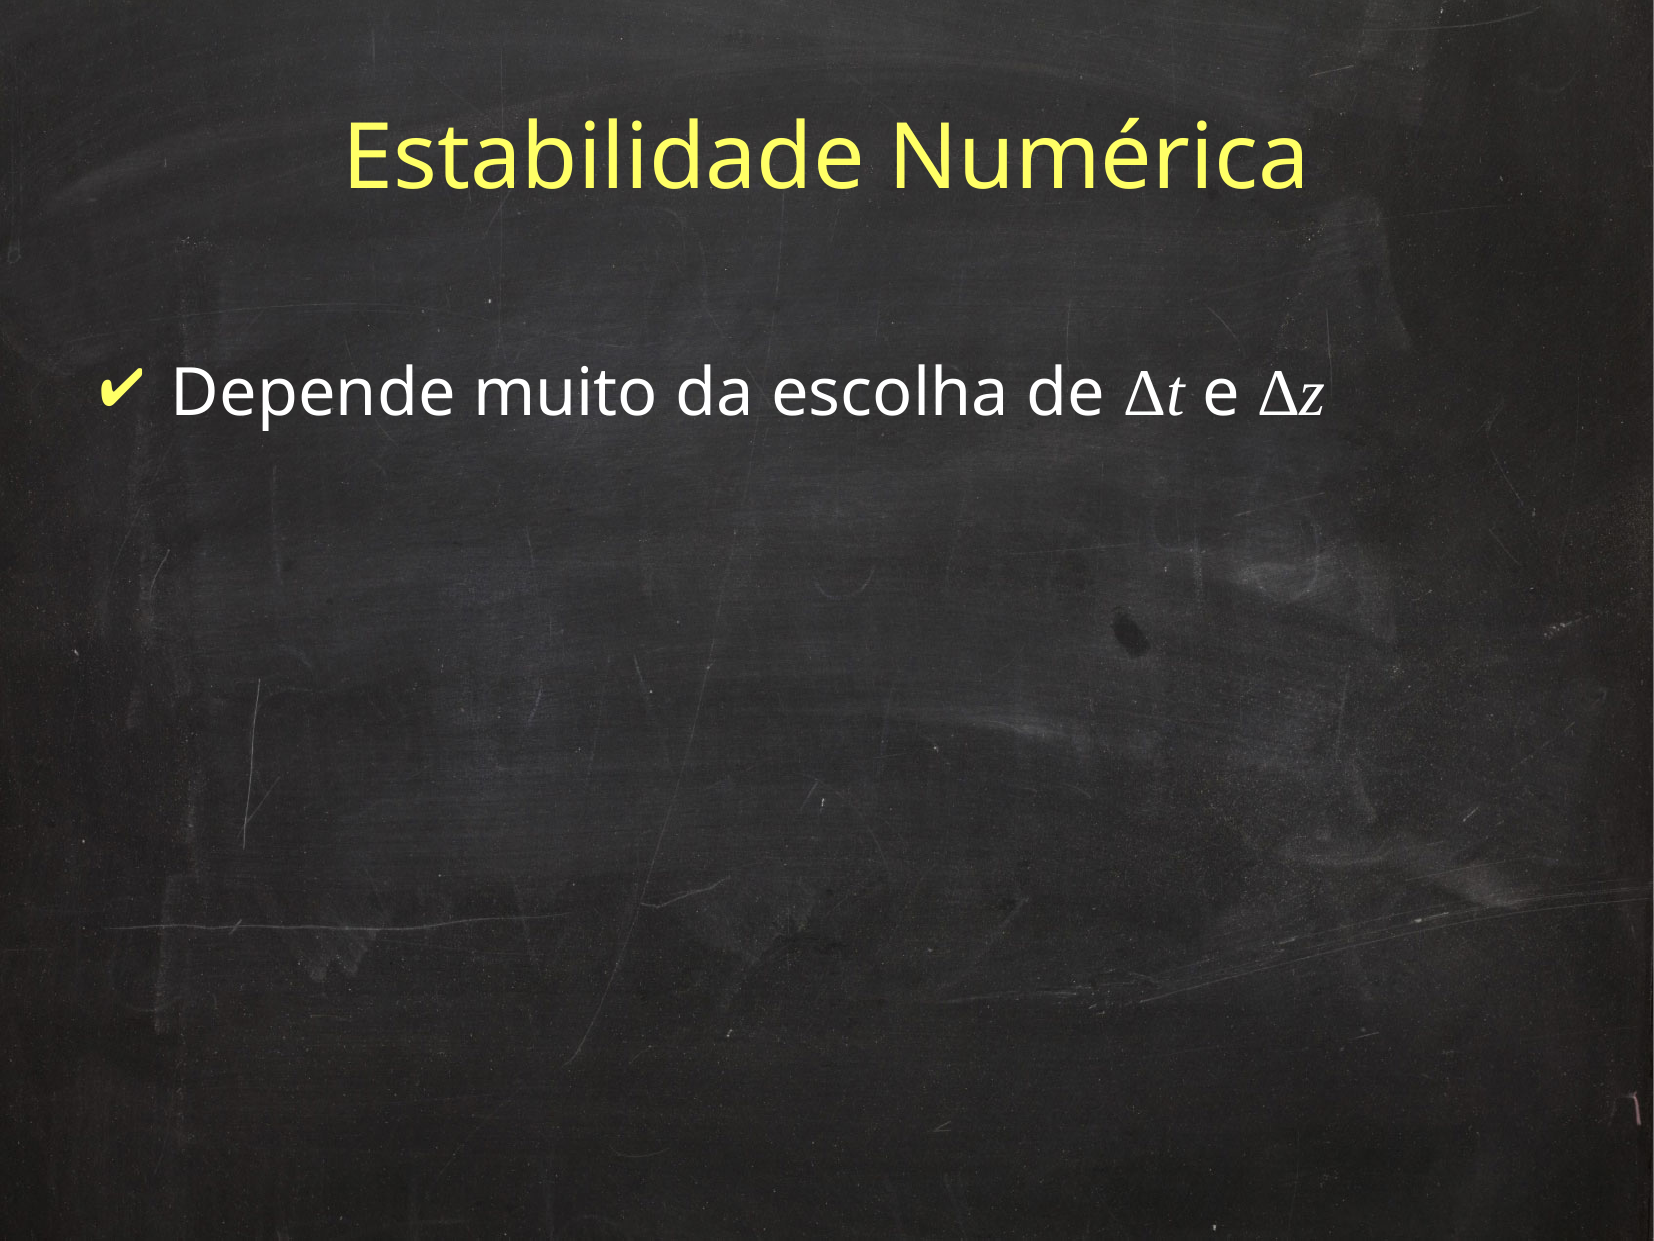

# Estabilidade Numérica
 Depende muito da escolha de Δt e Δz